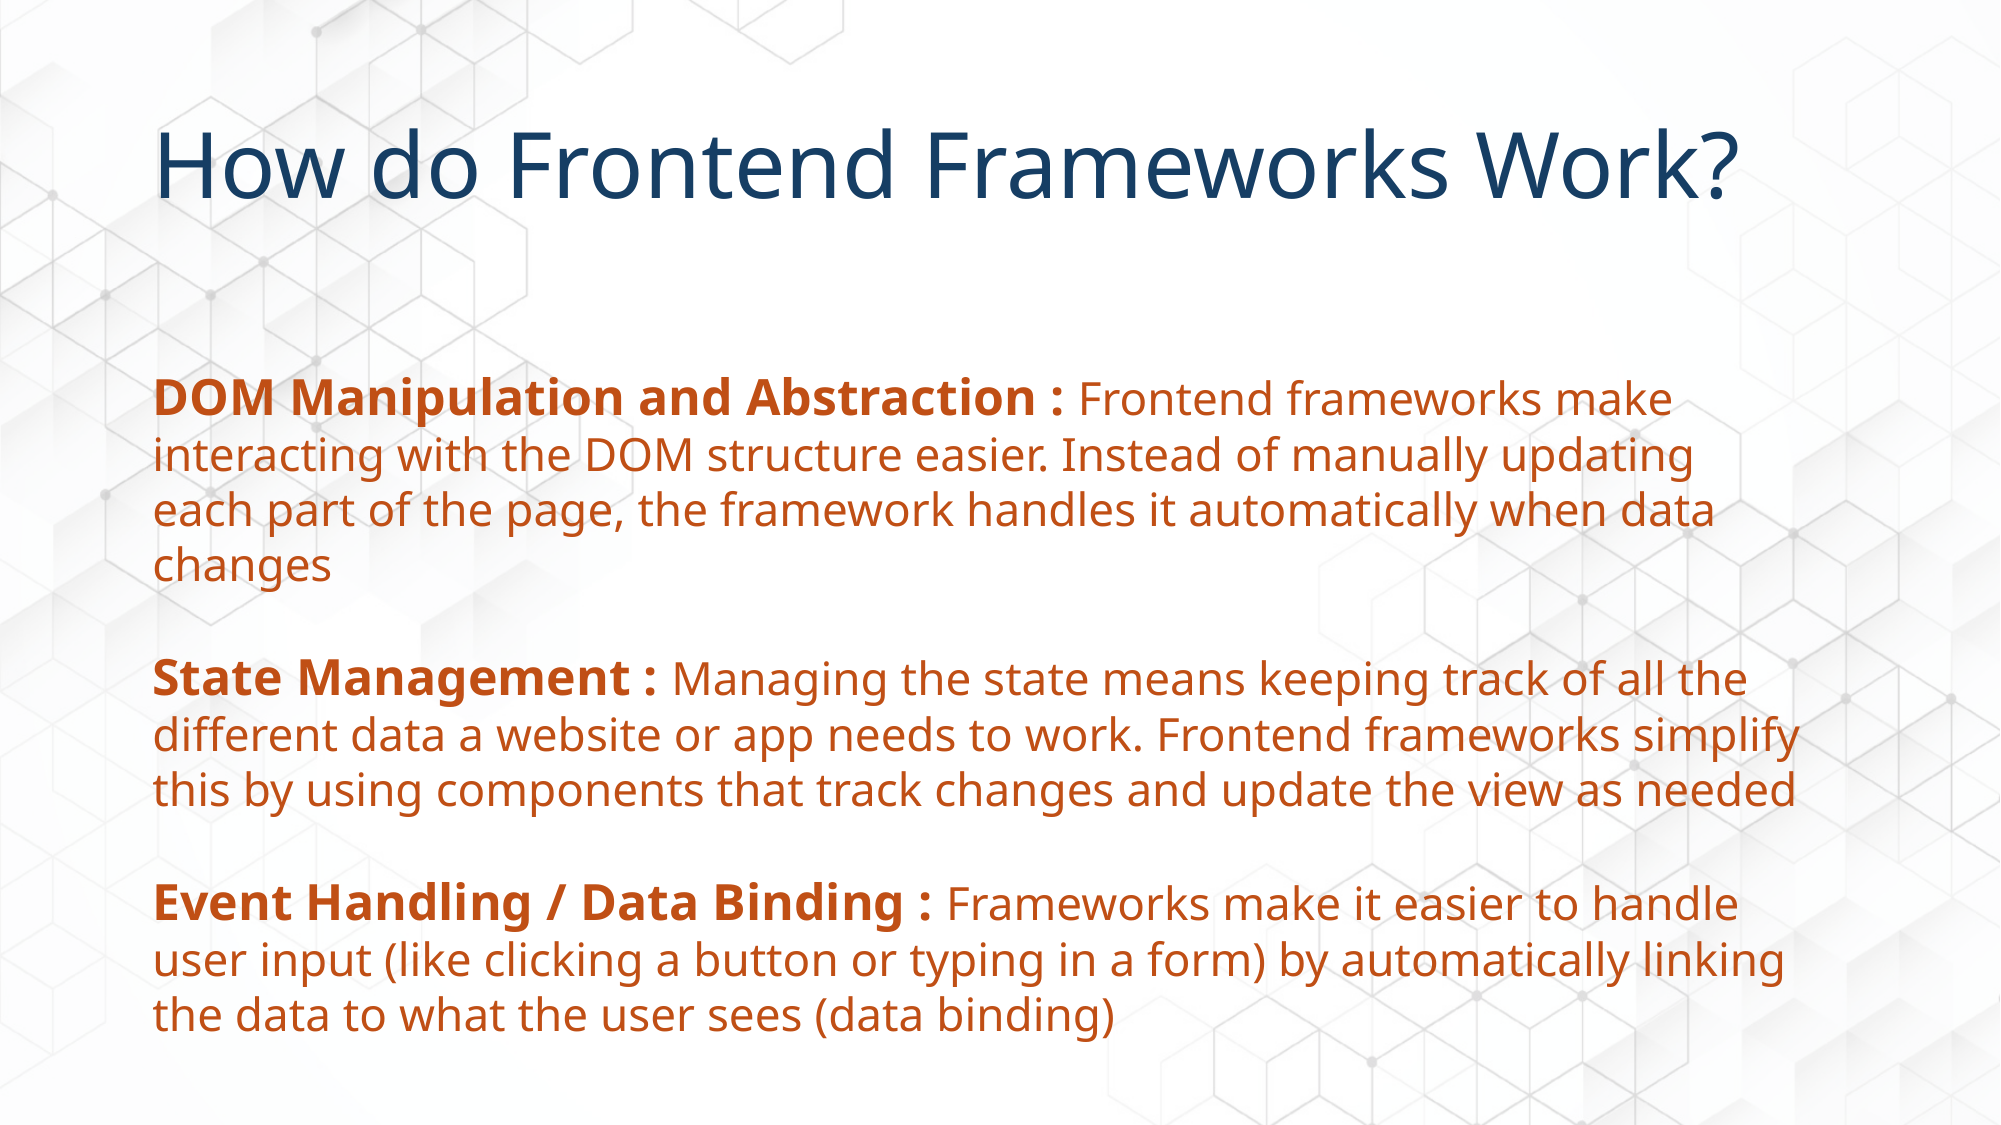

# How do Frontend Frameworks Work?
DOM Manipulation and Abstraction : Frontend frameworks make interacting with the DOM structure easier. Instead of manually updating each part of the page, the framework handles it automatically when data changes
State Management : Managing the state means keeping track of all the different data a website or app needs to work. Frontend frameworks simplify this by using components that track changes and update the view as needed
Event Handling / Data Binding : Frameworks make it easier to handle user input (like clicking a button or typing in a form) by automatically linking the data to what the user sees (data binding)